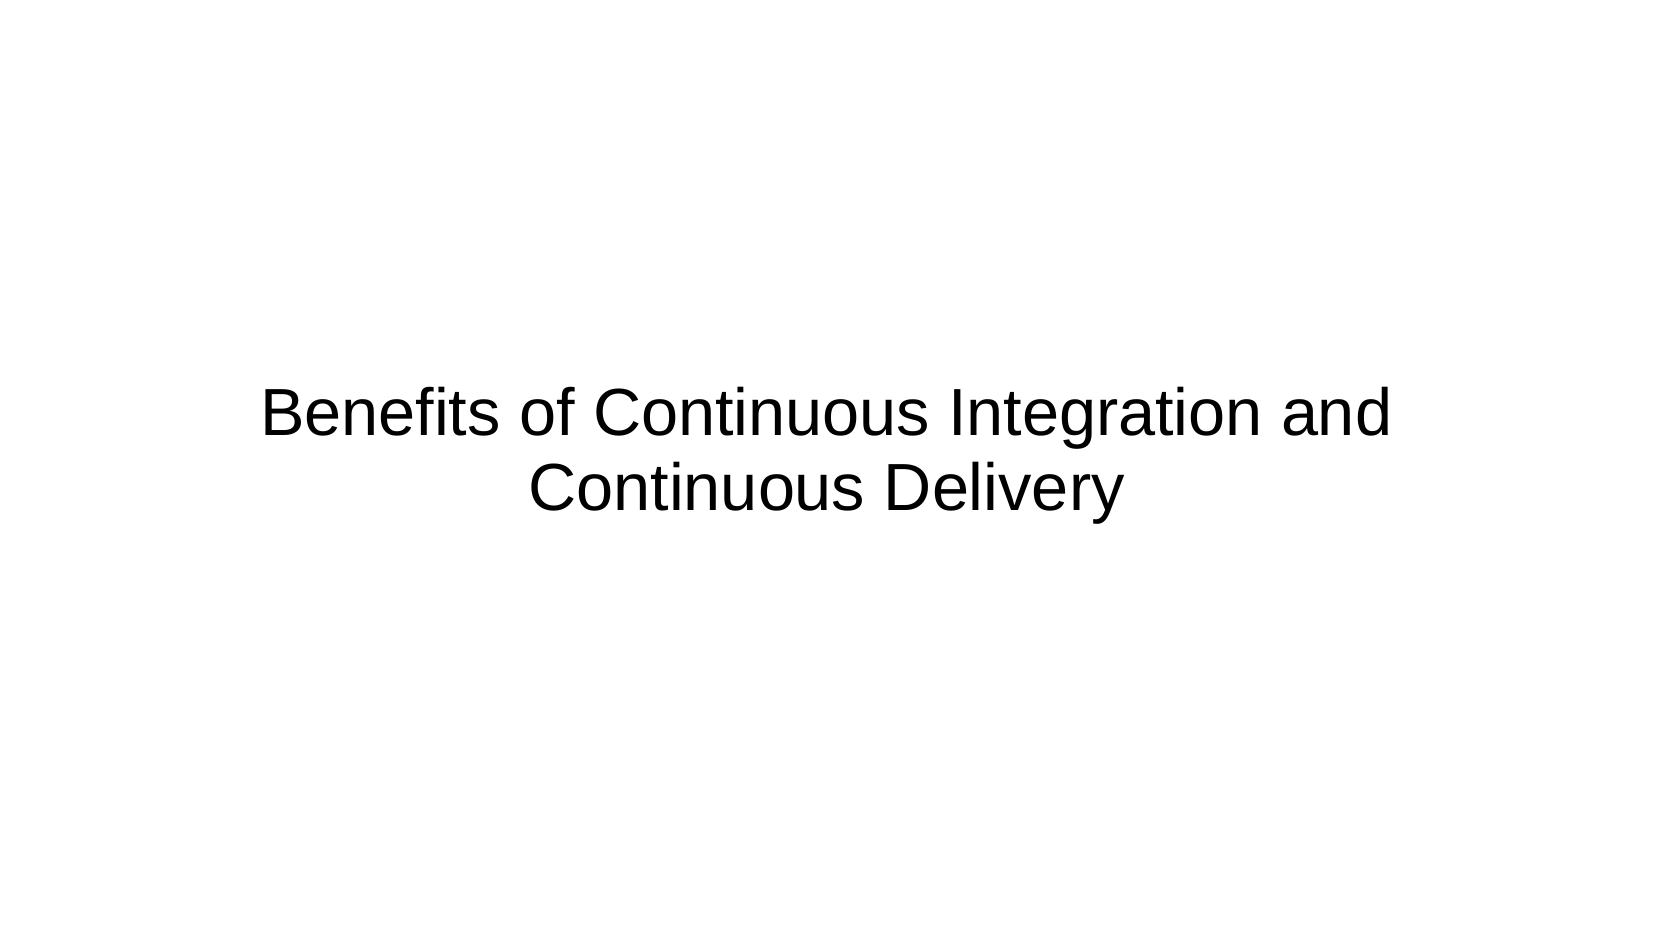

# Benefits of Continuous Integration and Continuous Delivery